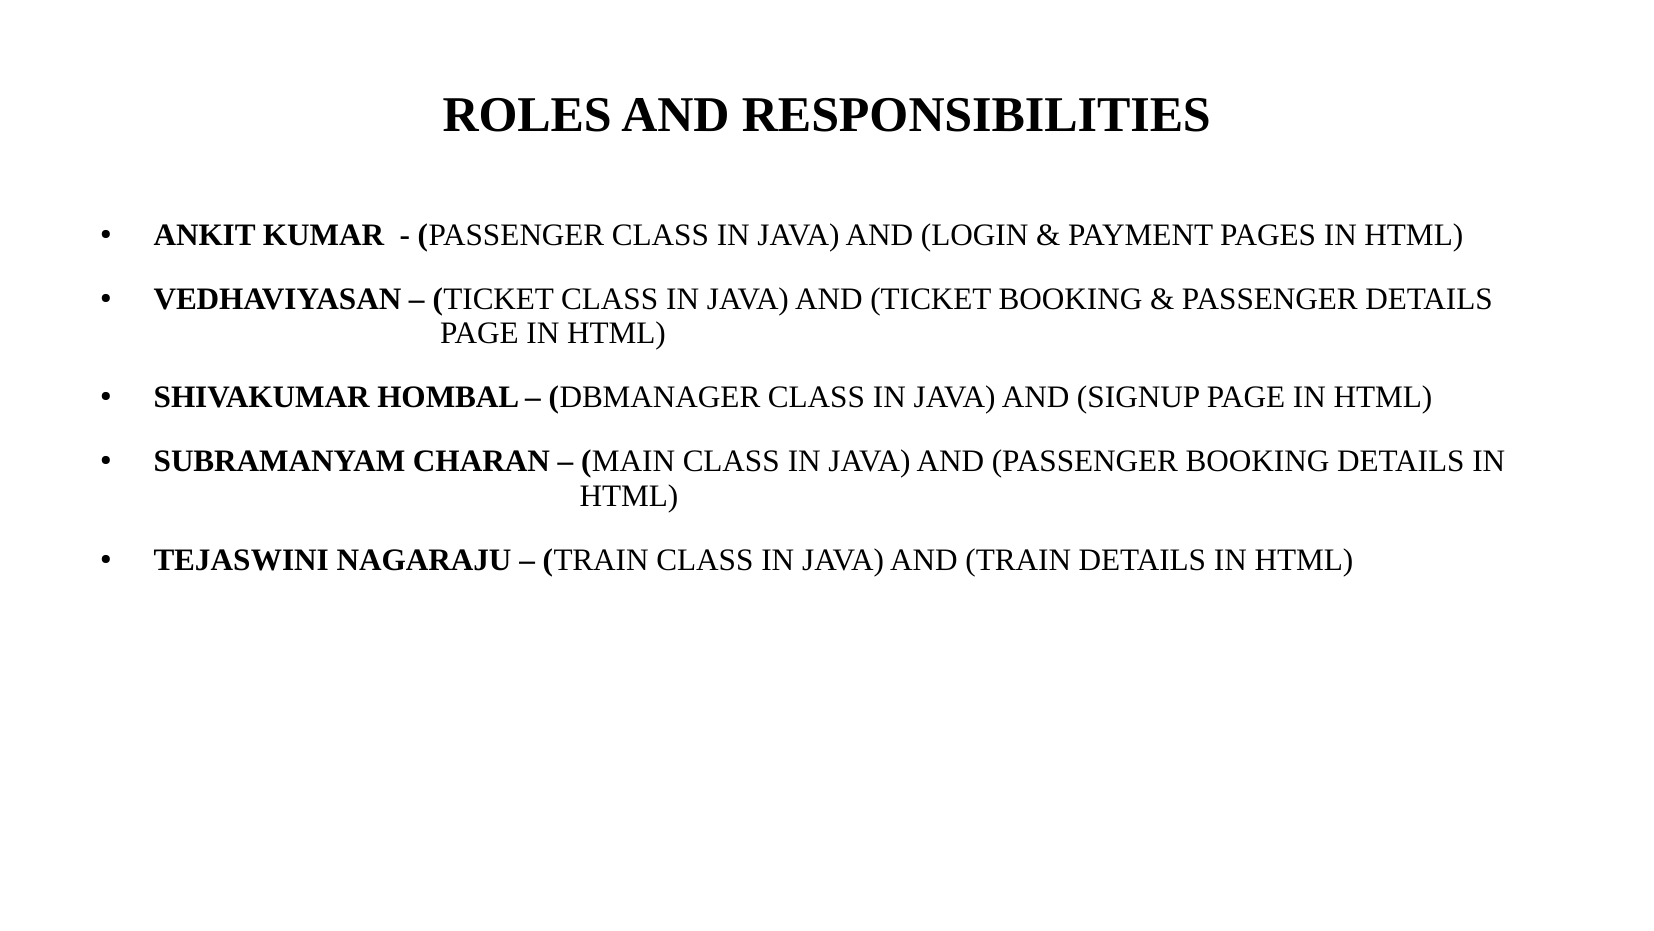

# ROLES AND RESPONSIBILITIES
ANKIT KUMAR - (PASSENGER CLASS IN JAVA) AND (LOGIN & PAYMENT PAGES IN HTML)
VEDHAVIYASAN – (TICKET CLASS IN JAVA) AND (TICKET BOOKING & PASSENGER DETAILS PAGE IN HTML)
SHIVAKUMAR HOMBAL – (DBMANAGER CLASS IN JAVA) AND (SIGNUP PAGE IN HTML)
SUBRAMANYAM CHARAN – (MAIN CLASS IN JAVA) AND (PASSENGER BOOKING DETAILS IN HTML)
TEJASWINI NAGARAJU – (TRAIN CLASS IN JAVA) AND (TRAIN DETAILS IN HTML)